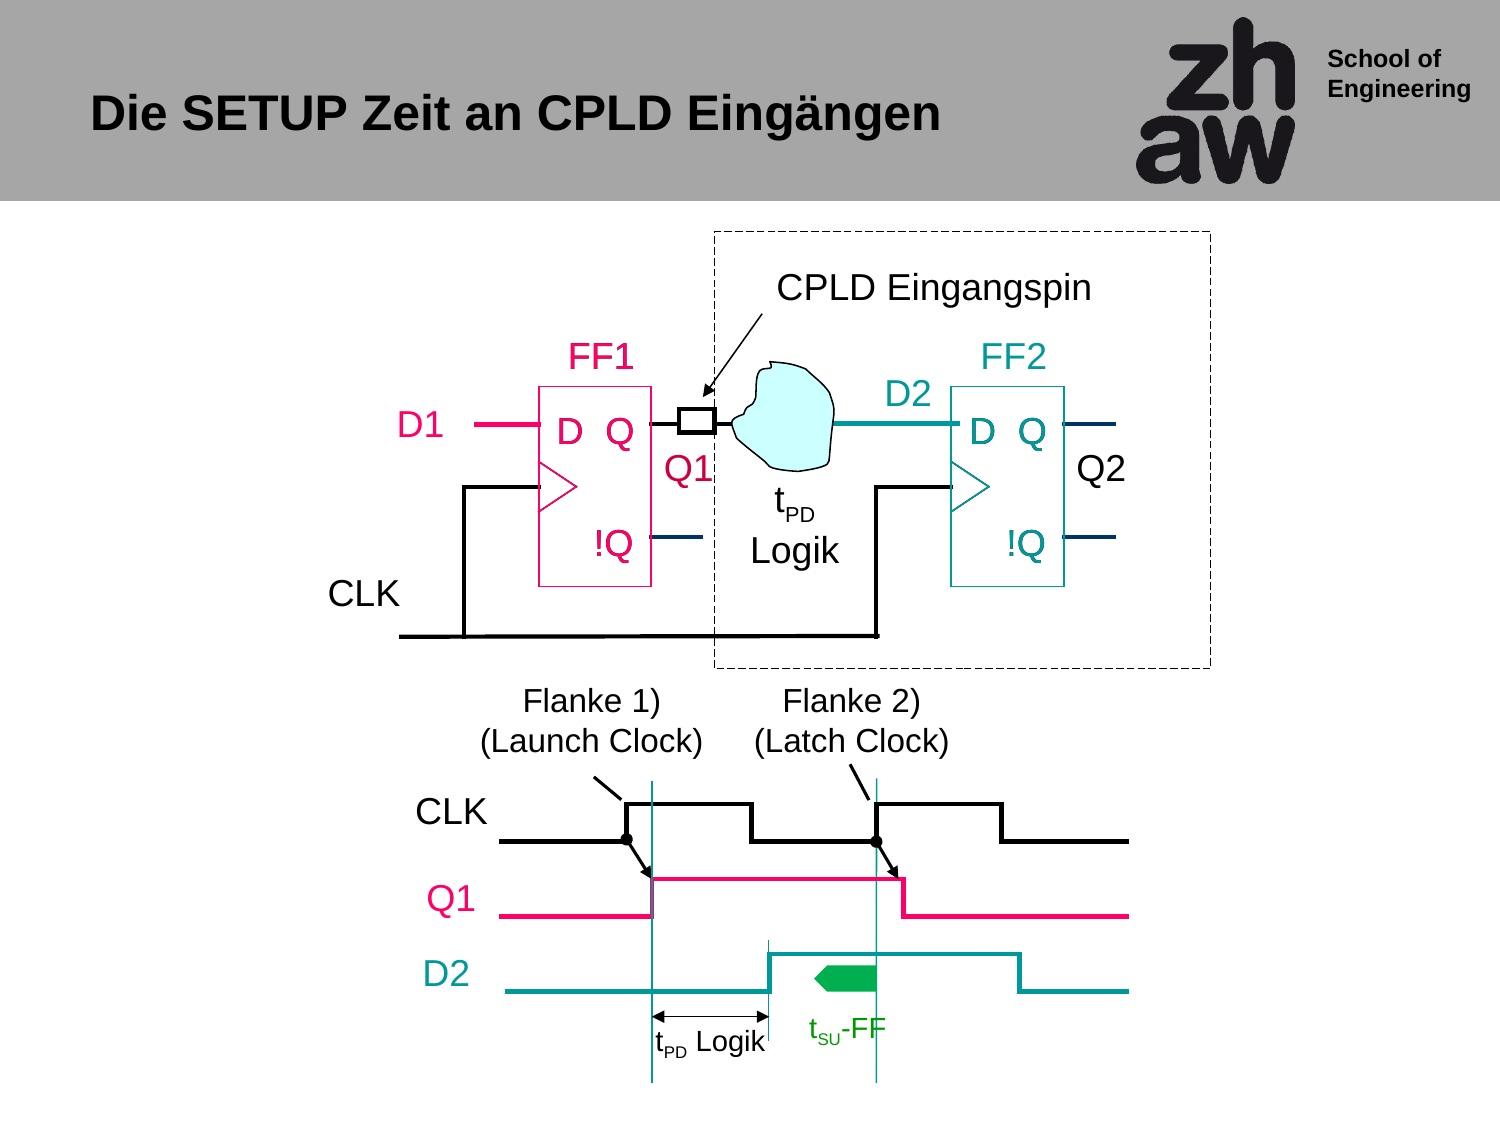

# Die SETUP Zeit an CPLD Eingängen
CPLD Eingangspin
FF1
FF1
FF2
D2
D
Q
!Q
D
Q
!Q
D1
D
Q
D
Q
Q1
Q2
tPD Logik
!Q
!Q
CLK
Flanke 1)
(Launch Clock)
Flanke 2)
(Latch Clock)
CLK
Q1
D2
tSU-FF
tPD Logik